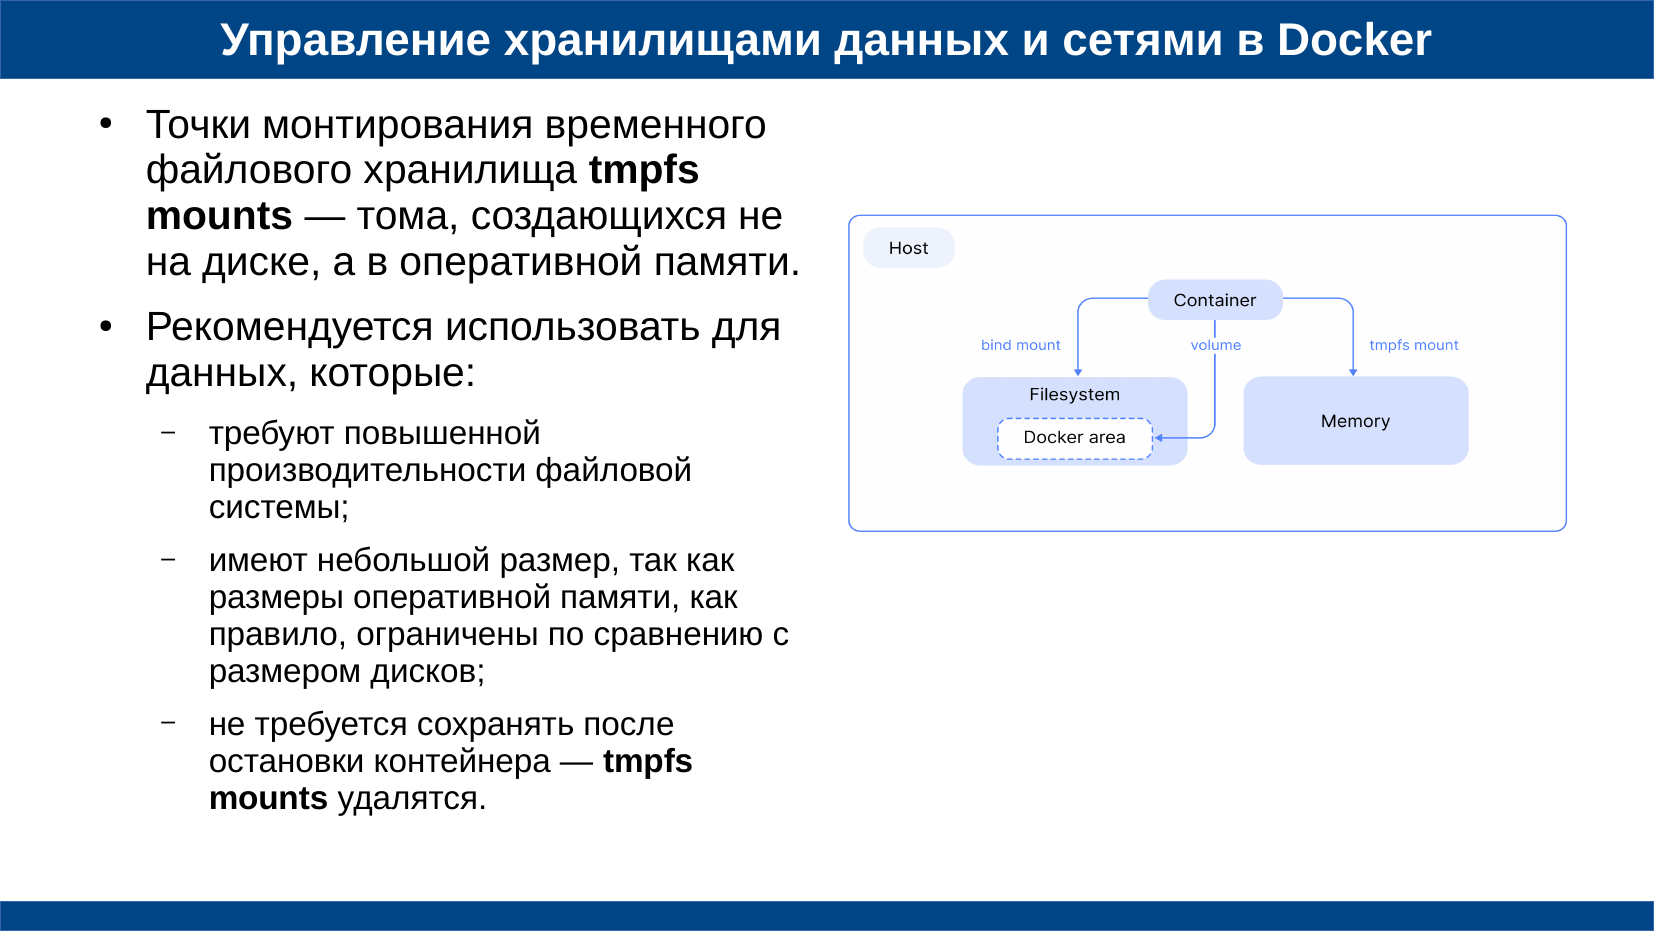

# Управление хранилищами данных и сетями в Docker
Точки монтирования временного файлового хранилища tmpfs mounts — тома, создающихся не на диске, а в оперативной памяти.
Рекомендуется использовать для данных, которые:
требуют повышенной производительности файловой системы;
имеют небольшой размер, так как размеры оперативной памяти, как правило, ограничены по сравнению с размером дисков;
не требуется сохранять после остановки контейнера — tmpfs mounts удалятся.